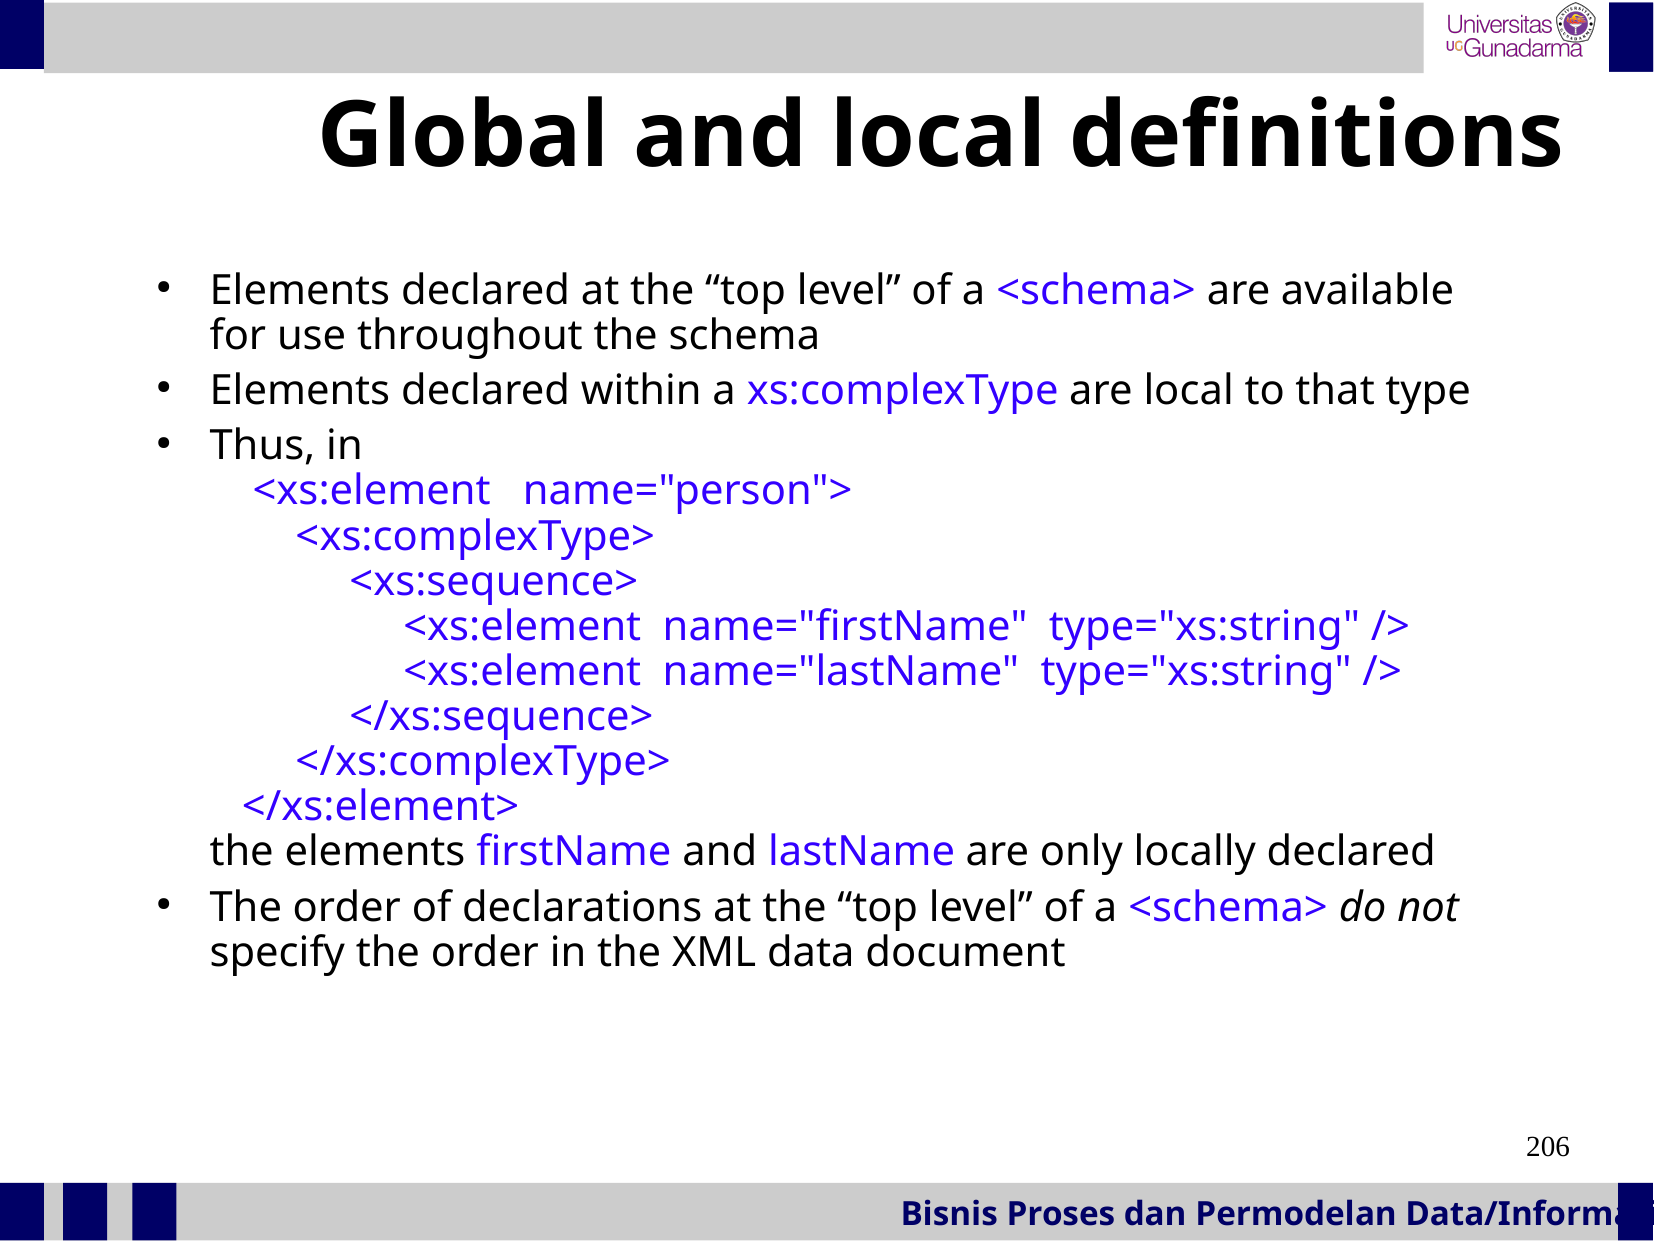

# Global and local definitions
Elements declared at the “top level” of a <schema> are available for use throughout the schema
Elements declared within a xs:complexType are local to that type
Thus, in
 <xs:element name="person">
 <xs:complexType>
 <xs:sequence>
 <xs:element name="firstName" type="xs:string" />
 <xs:element name="lastName" type="xs:string" />
 </xs:sequence>
 </xs:complexType>
 </xs:element>
the elements firstName and lastName are only locally declared
The order of declarations at the “top level” of a <schema> do not specify the order in the XML data document
206